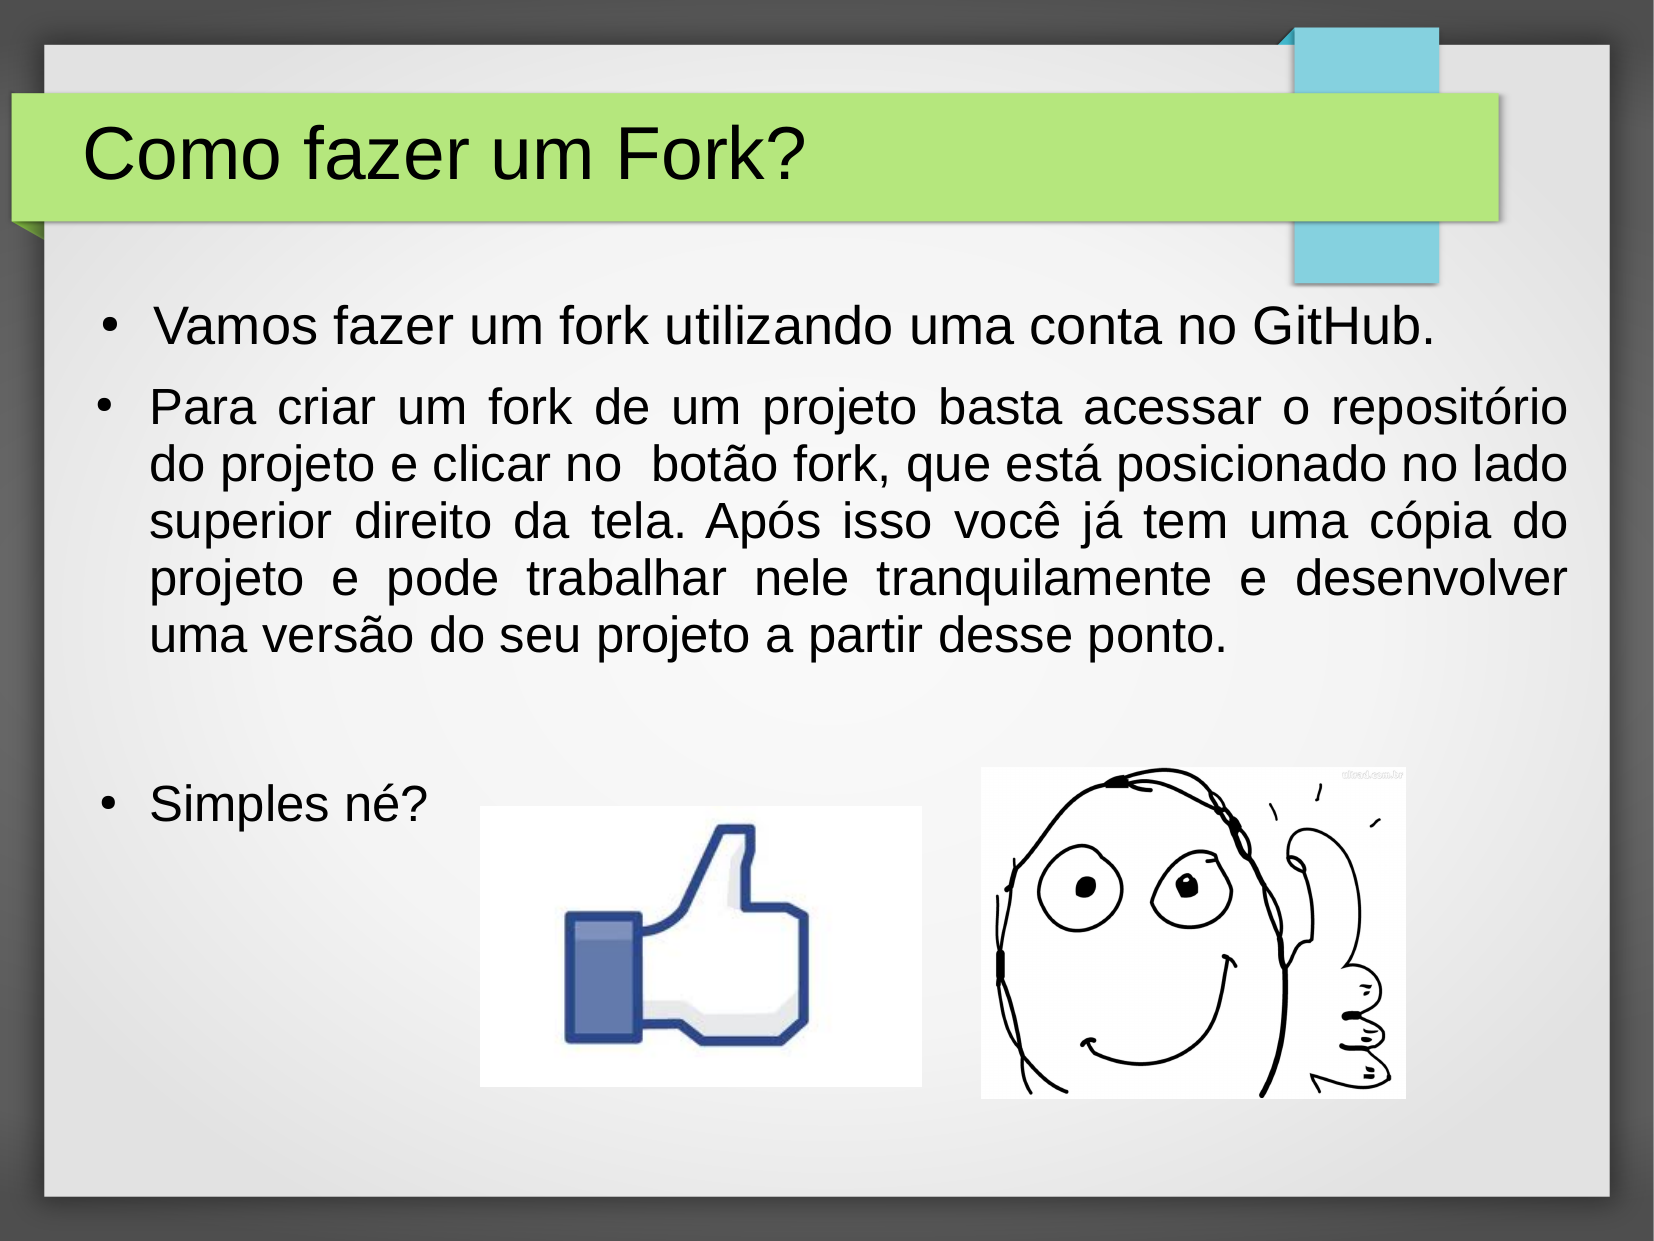

# Como fazer um Fork?
Vamos fazer um fork utilizando uma conta no GitHub.
Para criar um fork de um projeto basta acessar o repositório do projeto e clicar no botão fork, que está posicionado no lado superior direito da tela. Após isso você já tem uma cópia do projeto e pode trabalhar nele tranquilamente e desenvolver uma versão do seu projeto a partir desse ponto.
Simples né?